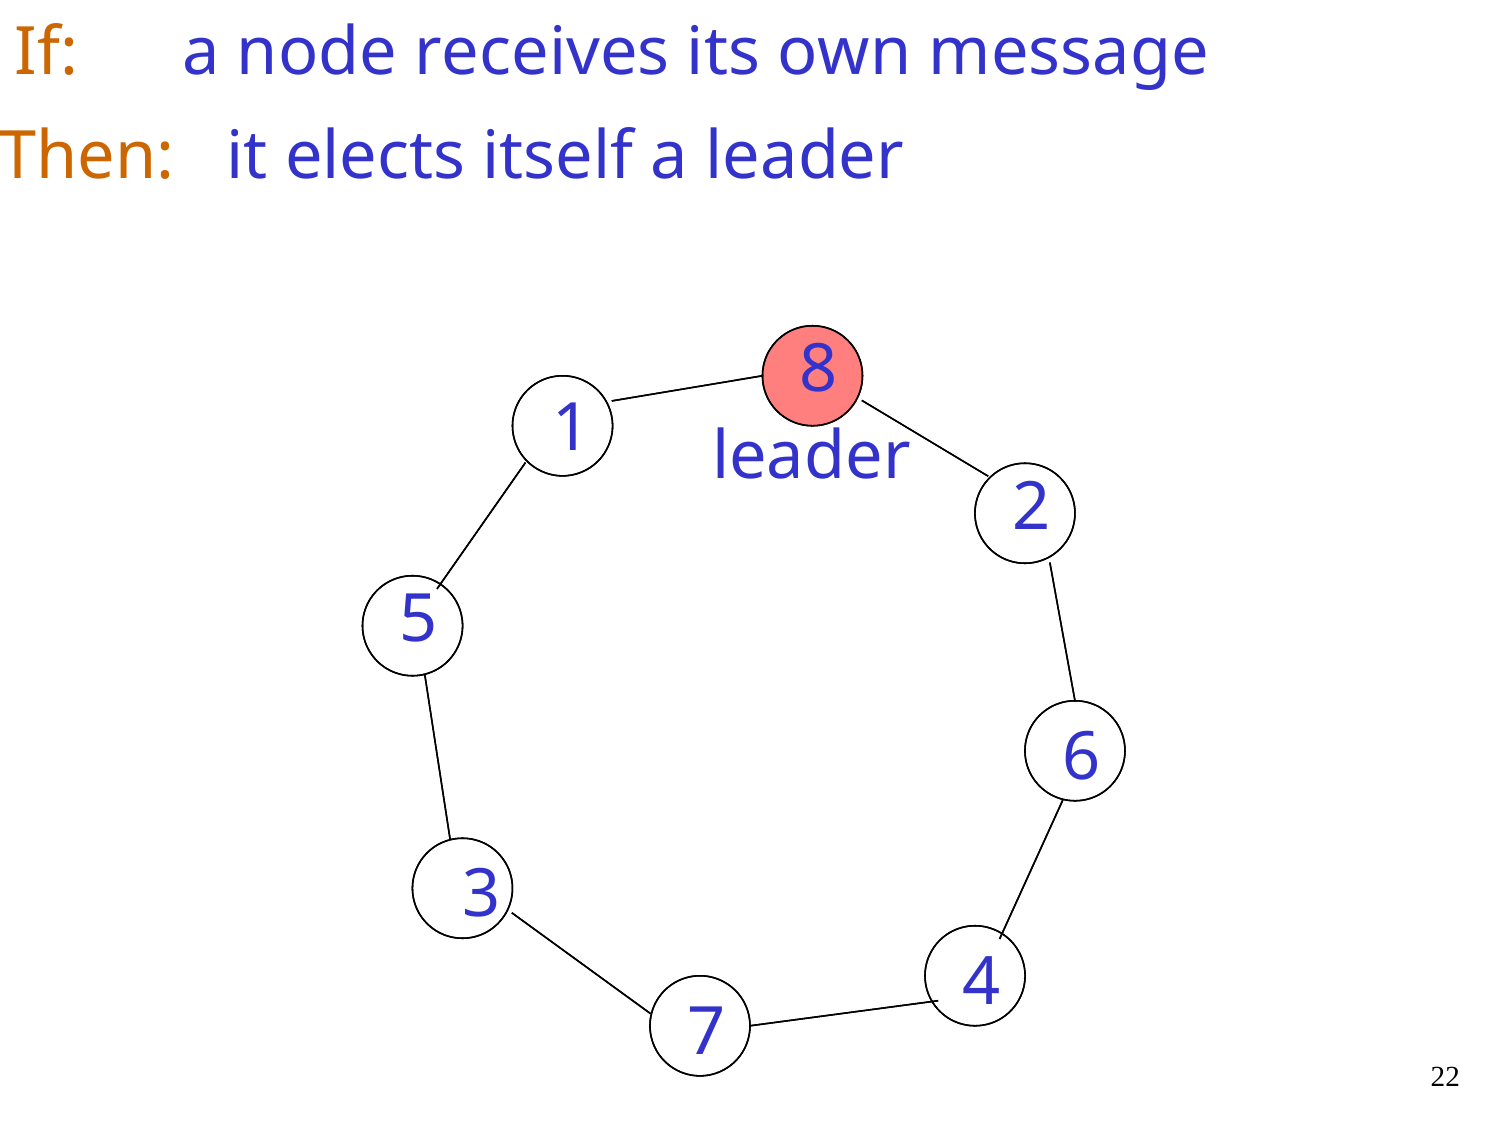

If: a node receives its own message
Then: it elects itself a leader
8
1
leader
2
5
6
3
4
7